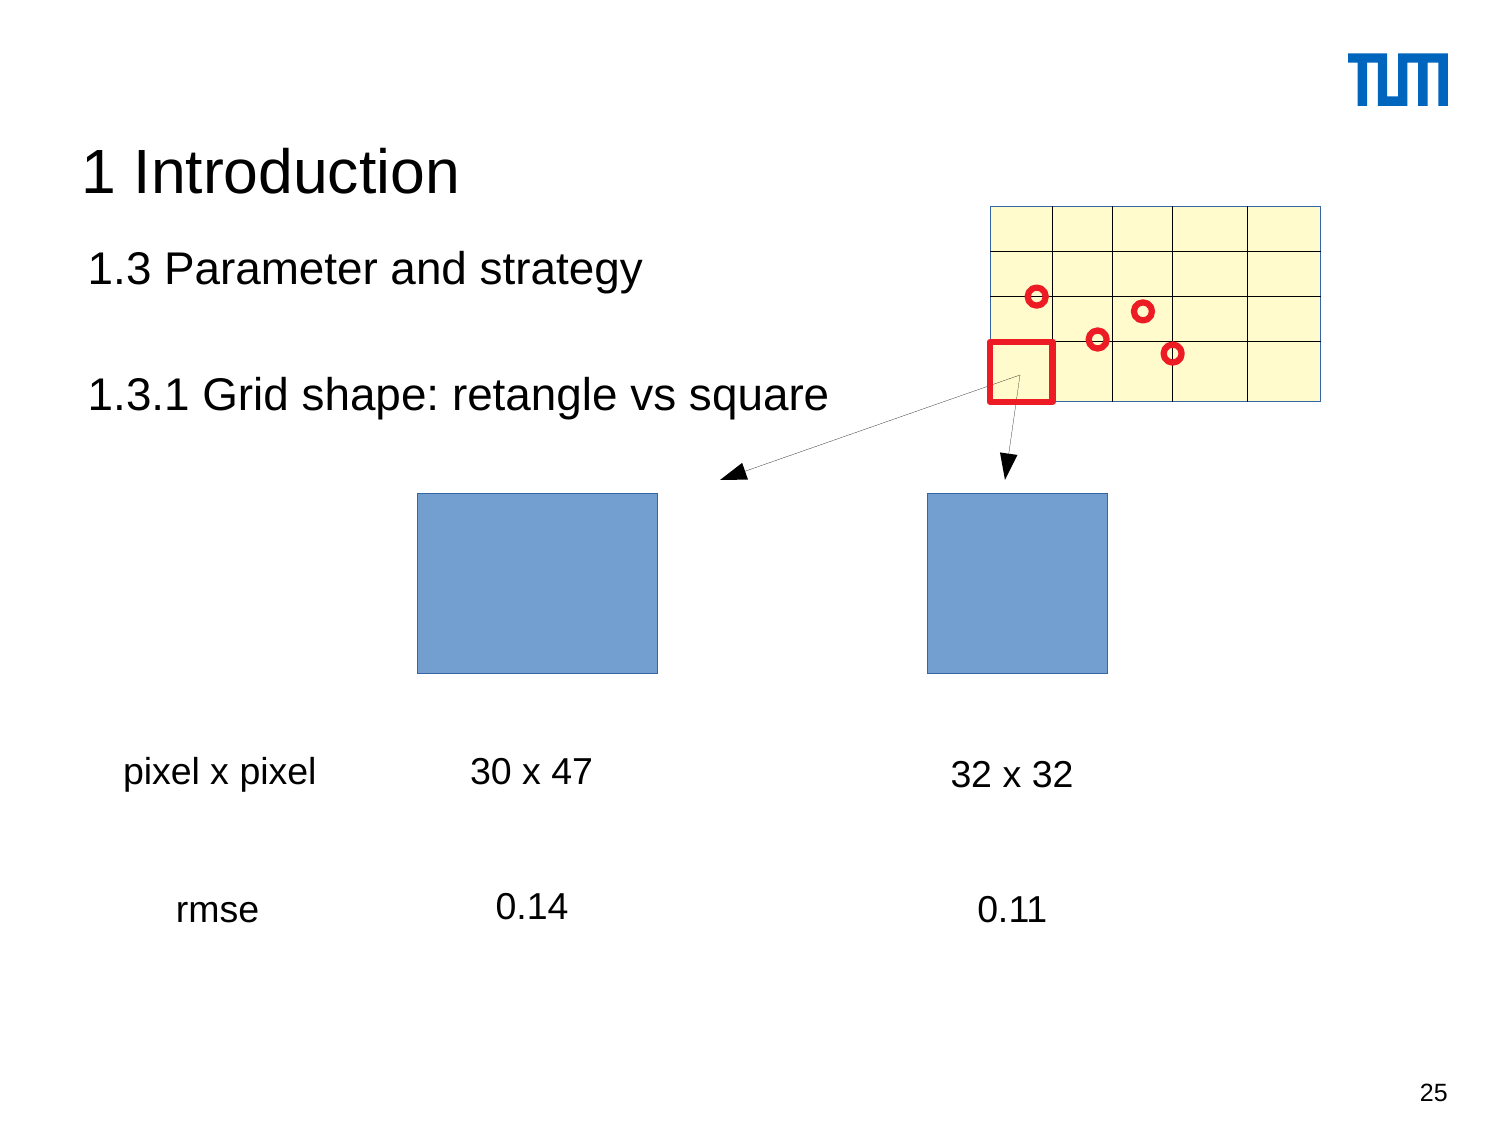

1 Introduction
# 1.3 Parameter and strategy
1.3.1 Grid shape: retangle vs square
pixel x pixel
30 x 47
32 x 32
0.14
rmse
0.11